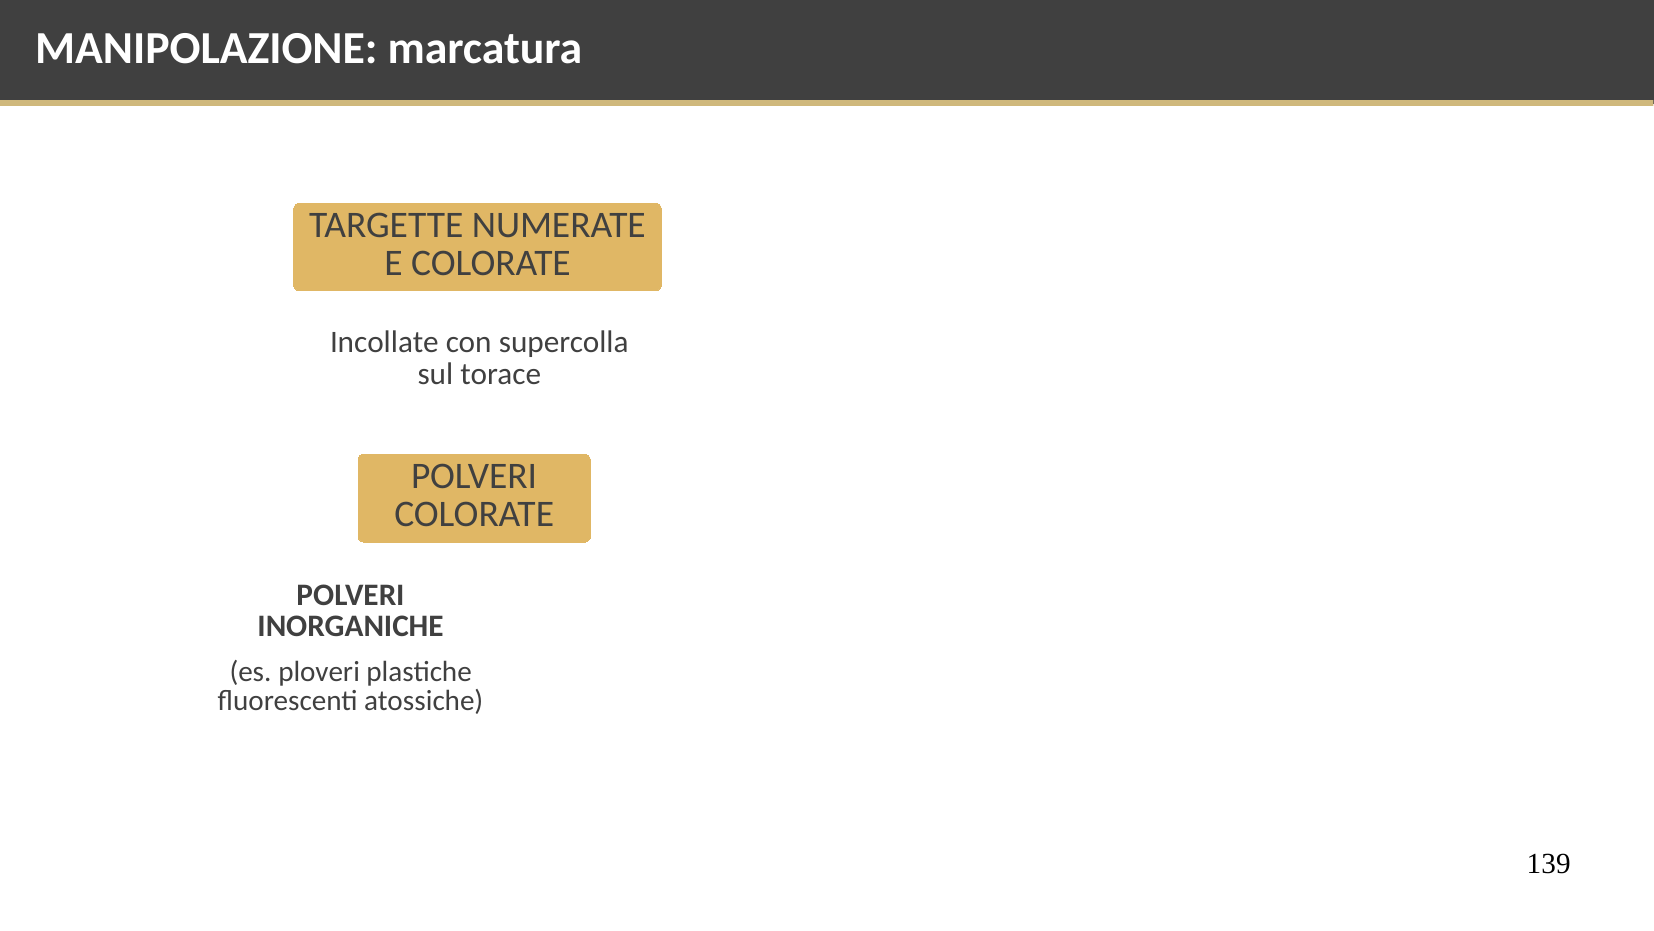

MANIPOLAZIONE: marcatura
TARGETTE NUMERATE
E COLORATE
Incollate con supercolla sul torace
POLVERI
COLORATE
POLVERI
INORGANICHE
(es. ploveri plastiche fluorescenti atossiche)
139